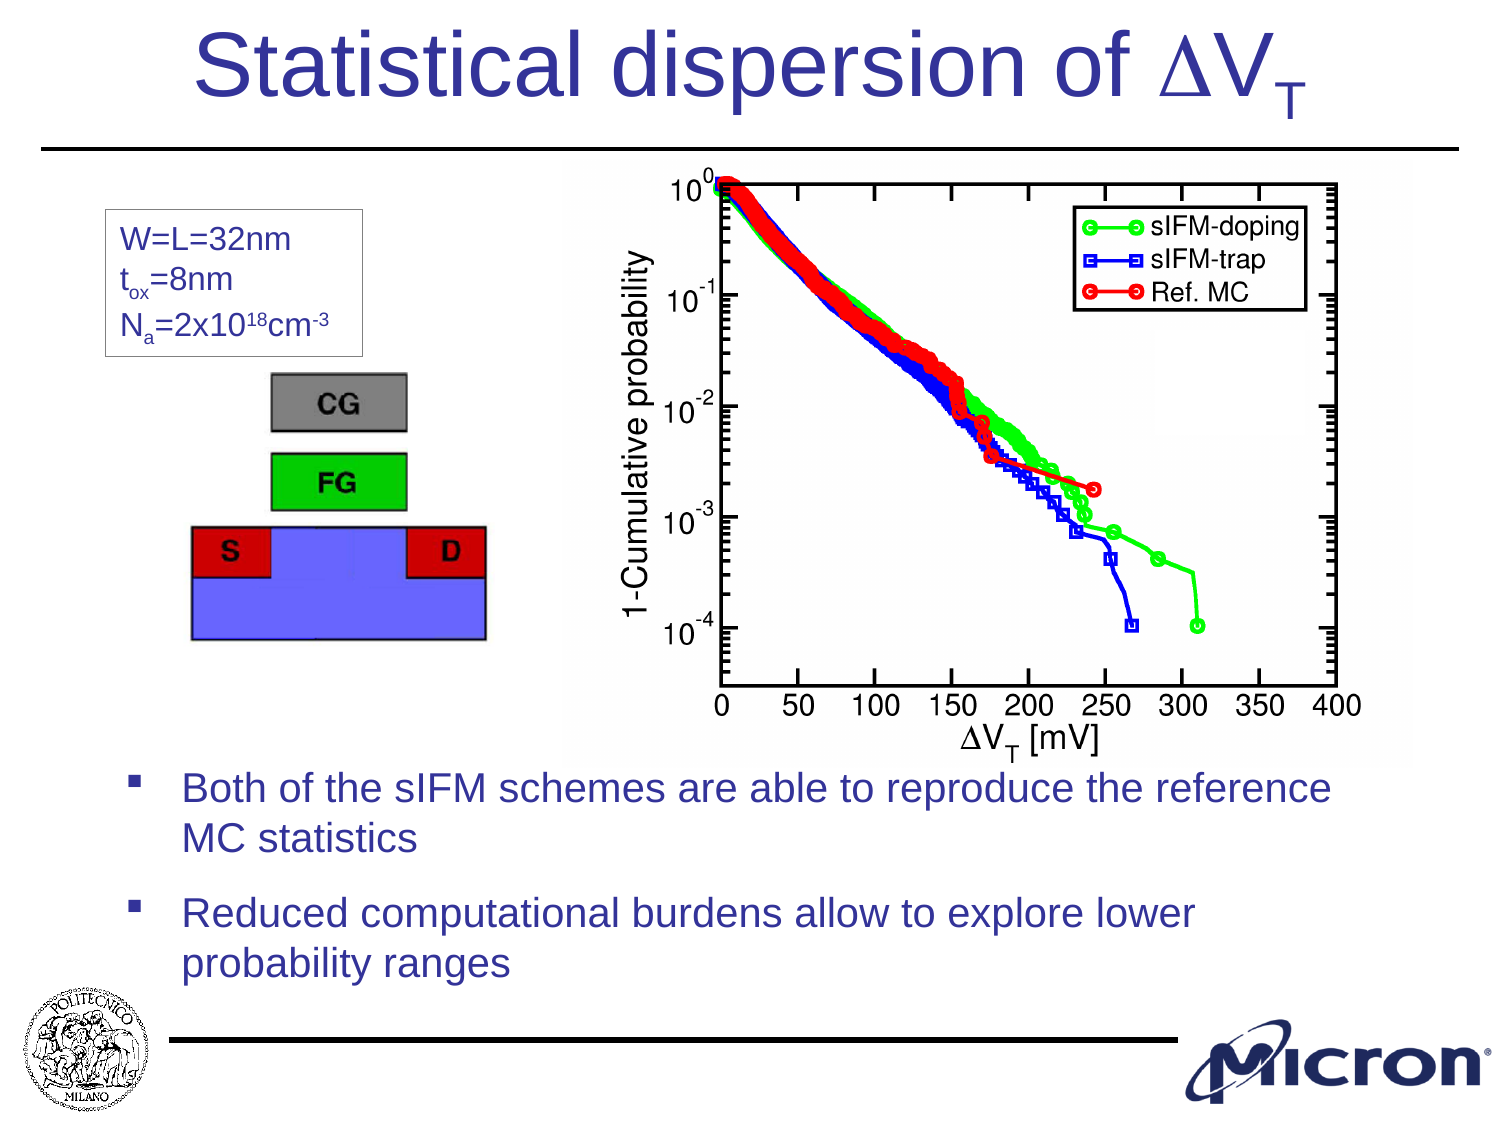

# Statistical dispersion of VT
W=L=32nm
tox=8nm
Na=2x1018cm-3
Both of the sIFM schemes are able to reproduce the reference MC statistics
Reduced computational burdens allow to explore lower probability ranges